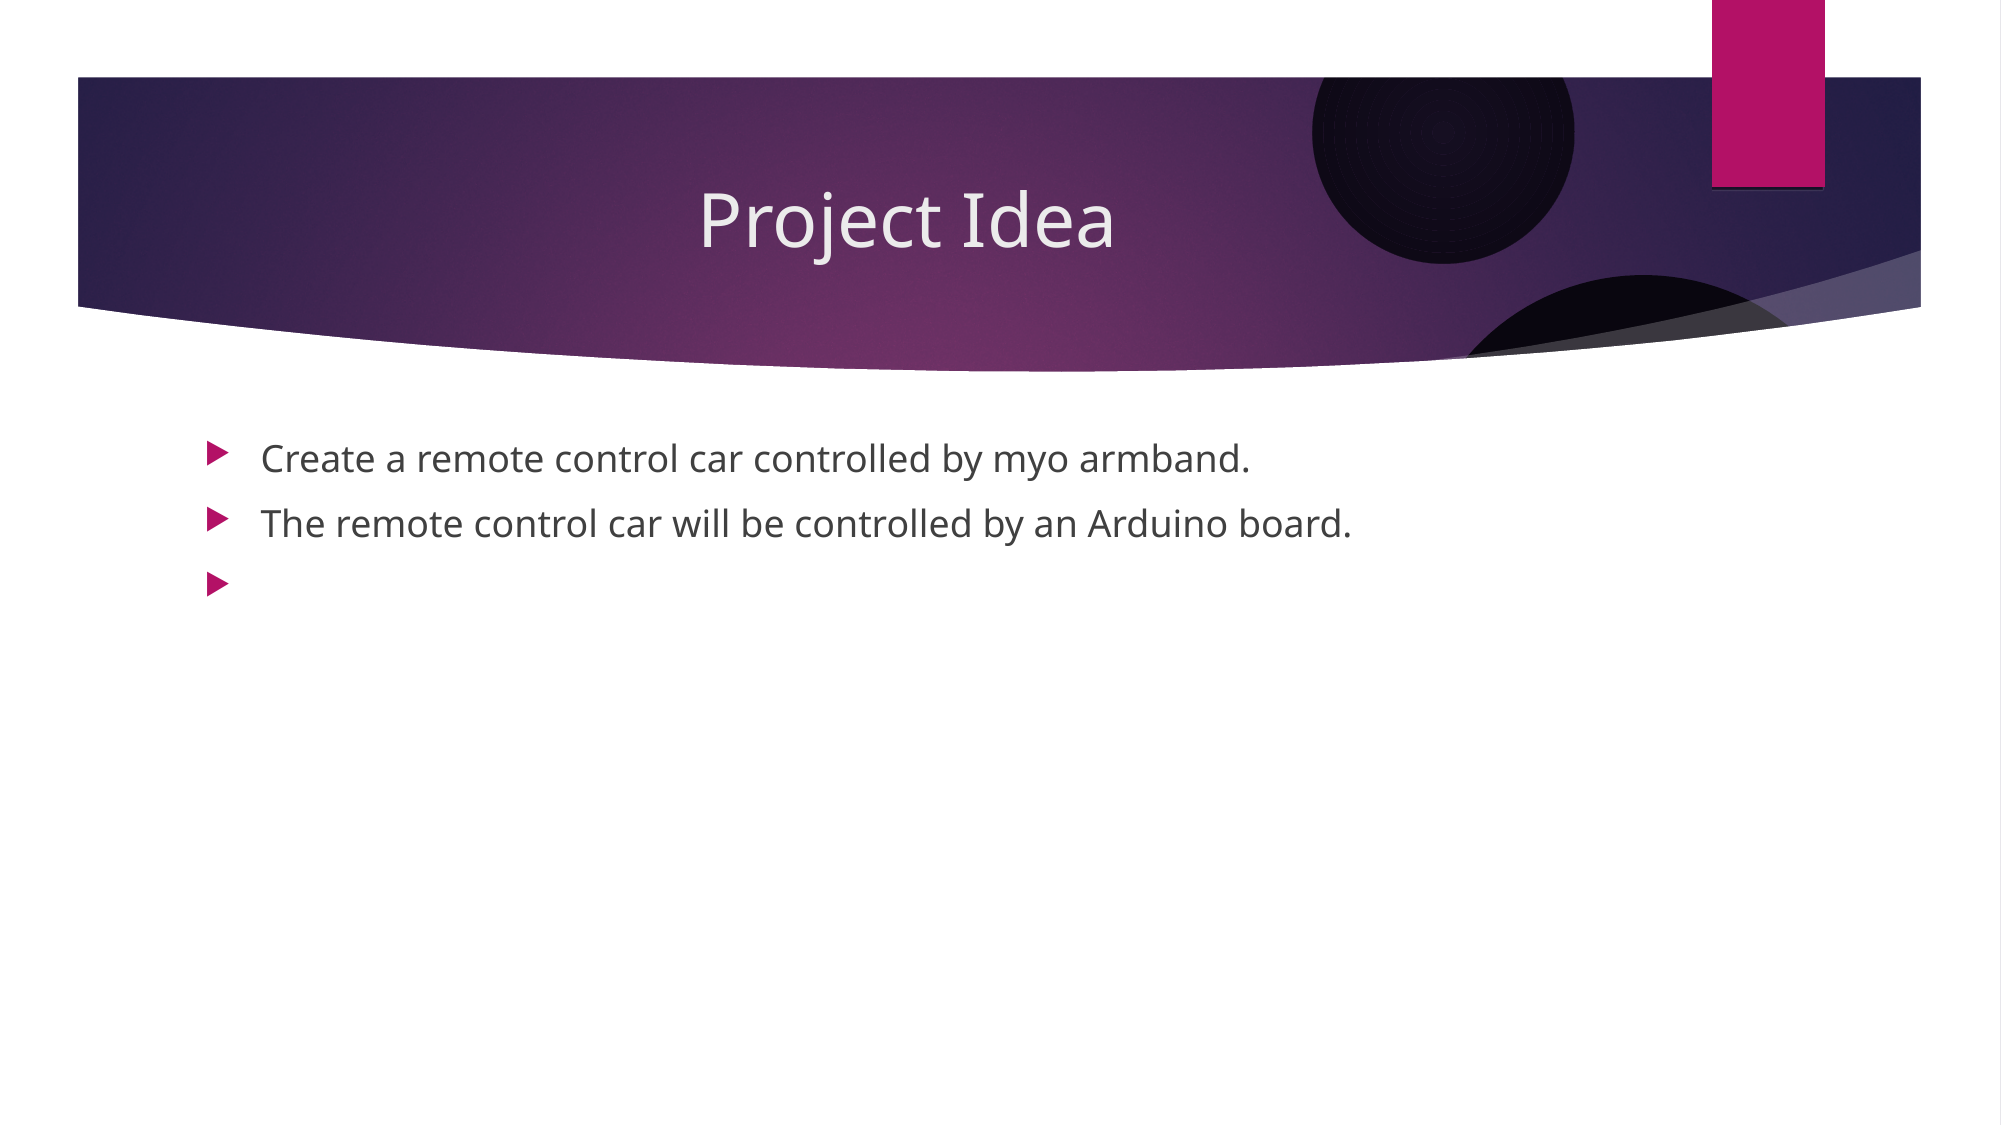

# Project Idea
Create a remote control car controlled by myo armband.
The remote control car will be controlled by an Arduino board.